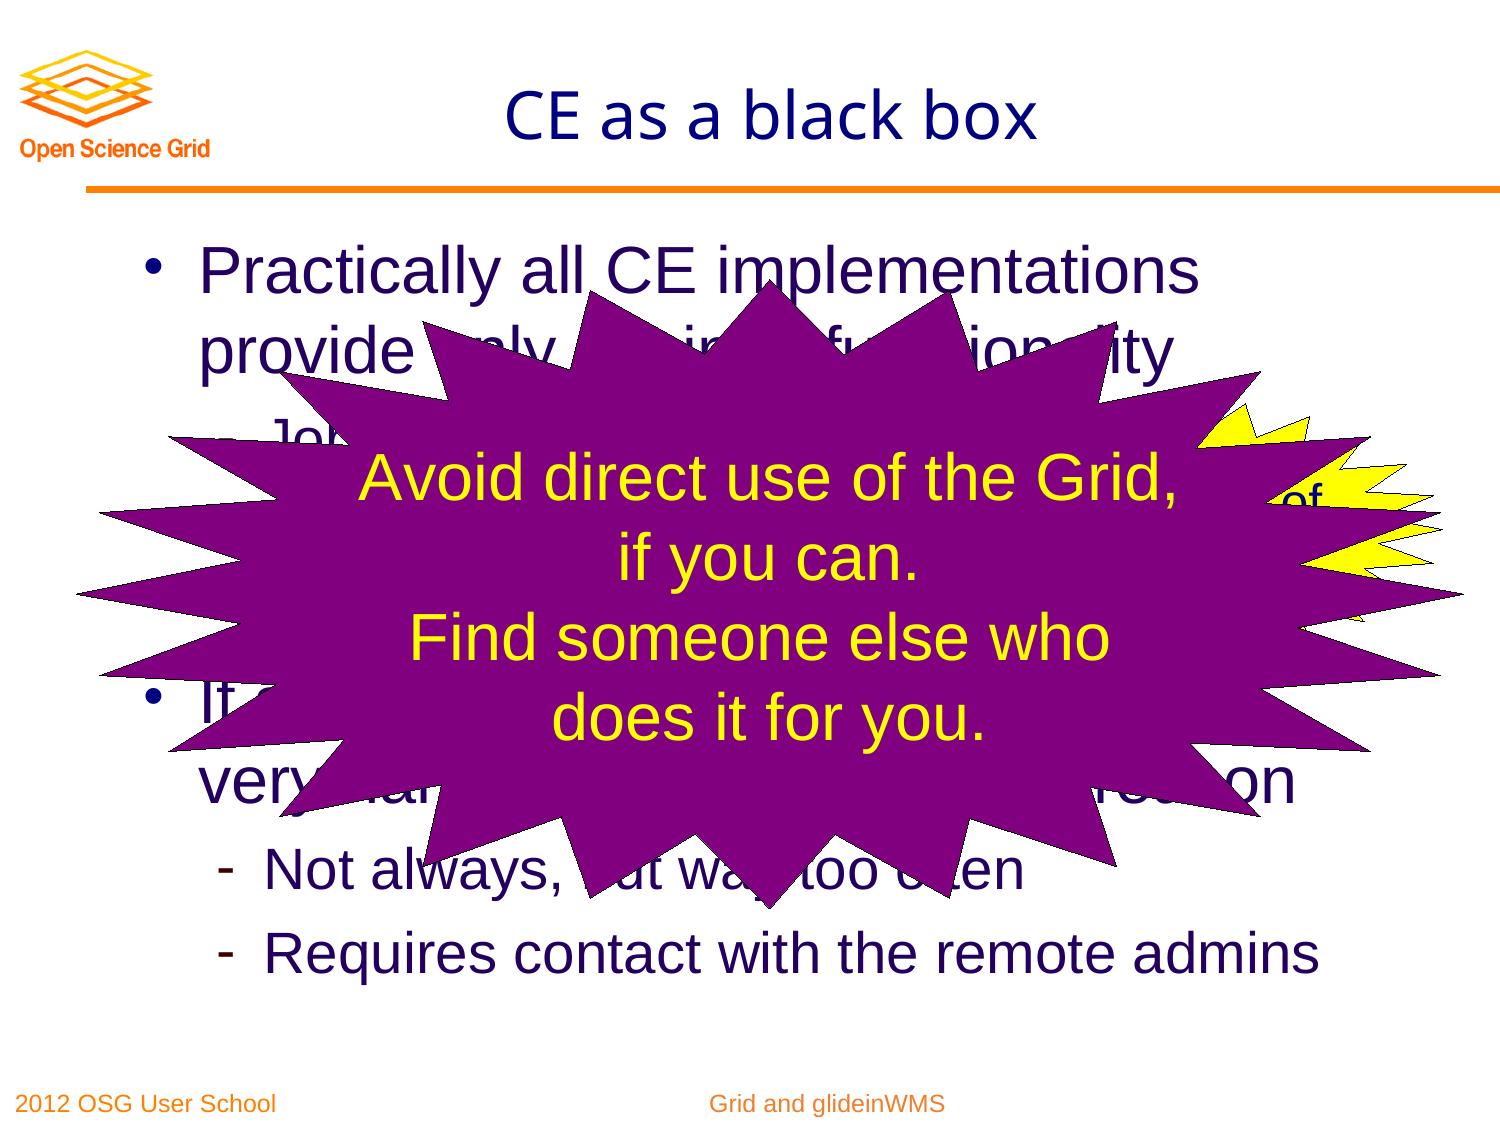

# CE as a black box
Practically all CE implementations provide only minimal functionality
Job submission
Basic job monitoring
Job removal
If anything goes wrong,
very hard to discover the core reason
Not always, but way too often
Requires contact with the remote admins
Avoid direct use of the Grid,
if you can.
Find someone else who
does it for you.
Side effect of
abstraction